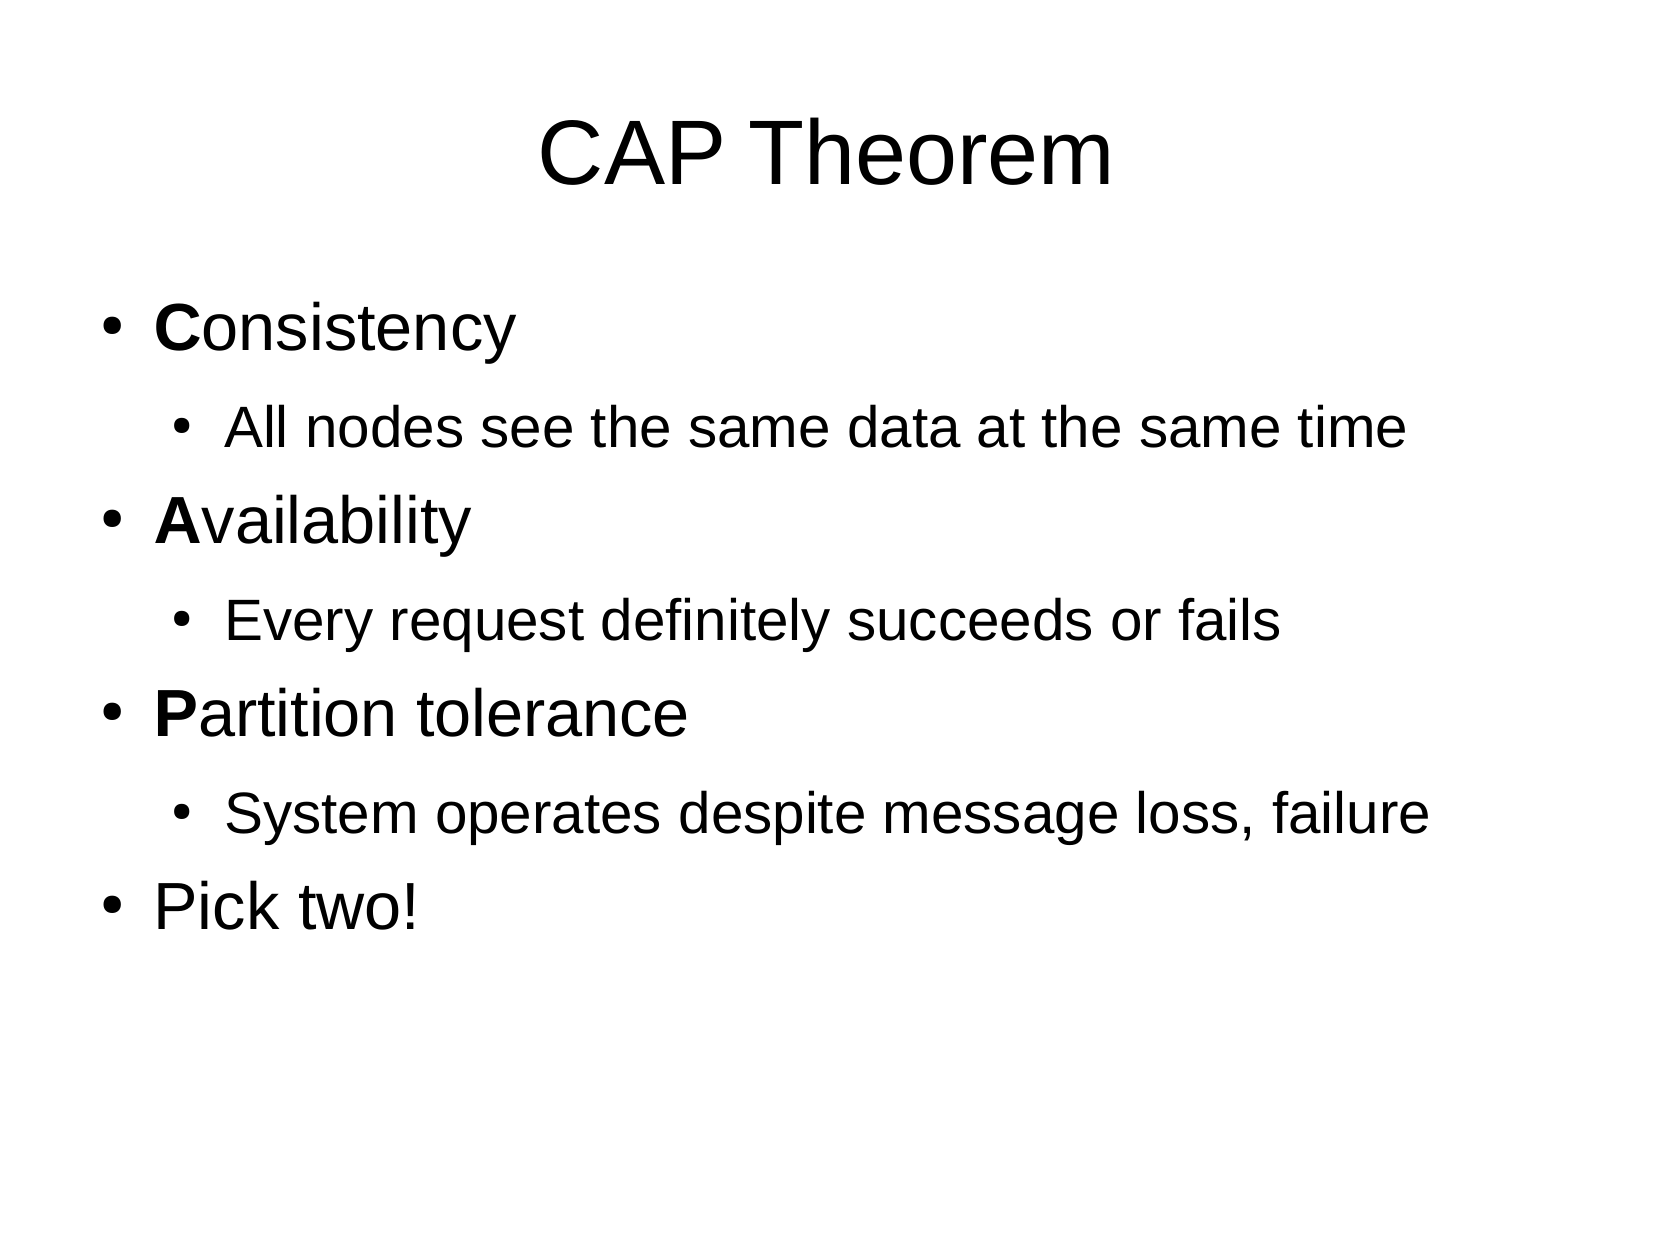

# CAP Theorem
Consistency
All nodes see the same data at the same time
Availability
Every request definitely succeeds or fails
Partition tolerance
System operates despite message loss, failure
Pick two!